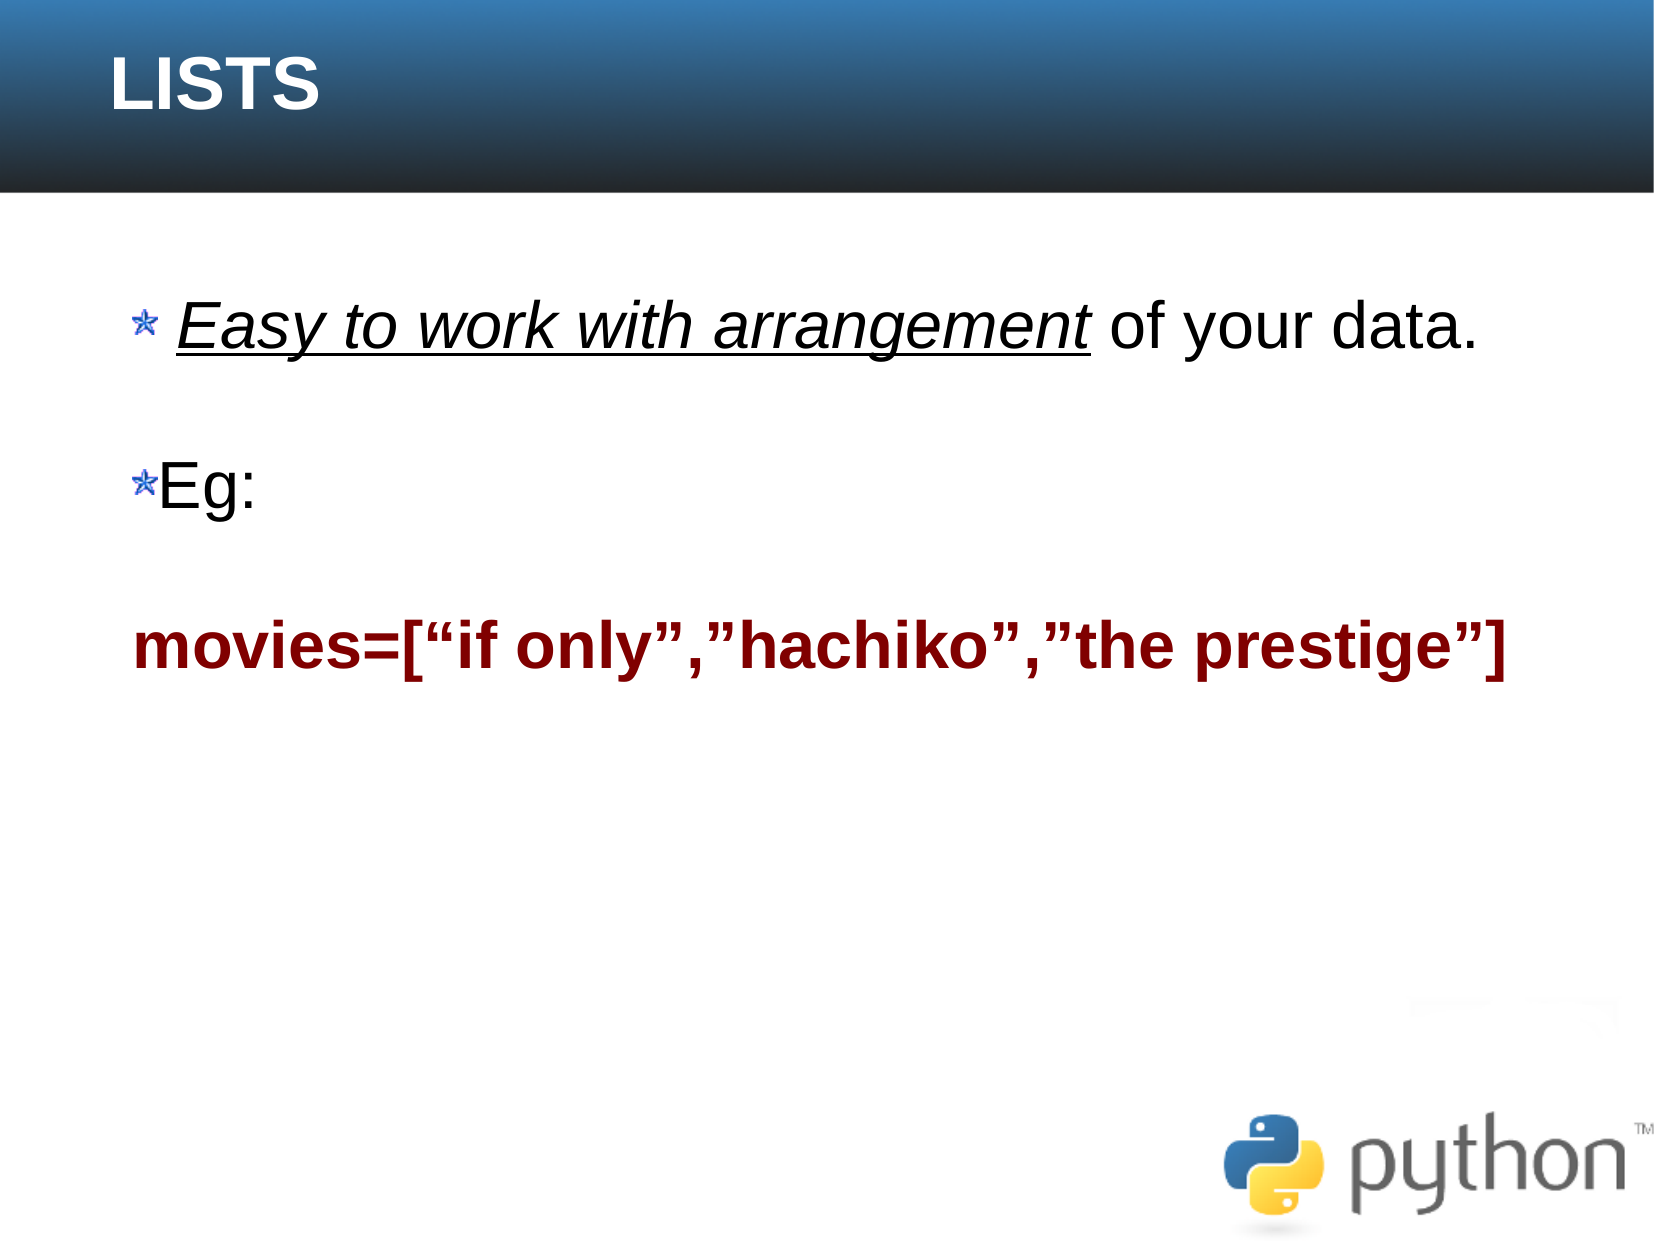

LISTS
 Easy to work with arrangement of your data.
Eg:
movies=[“if only”,”hachiko”,”the prestige”]